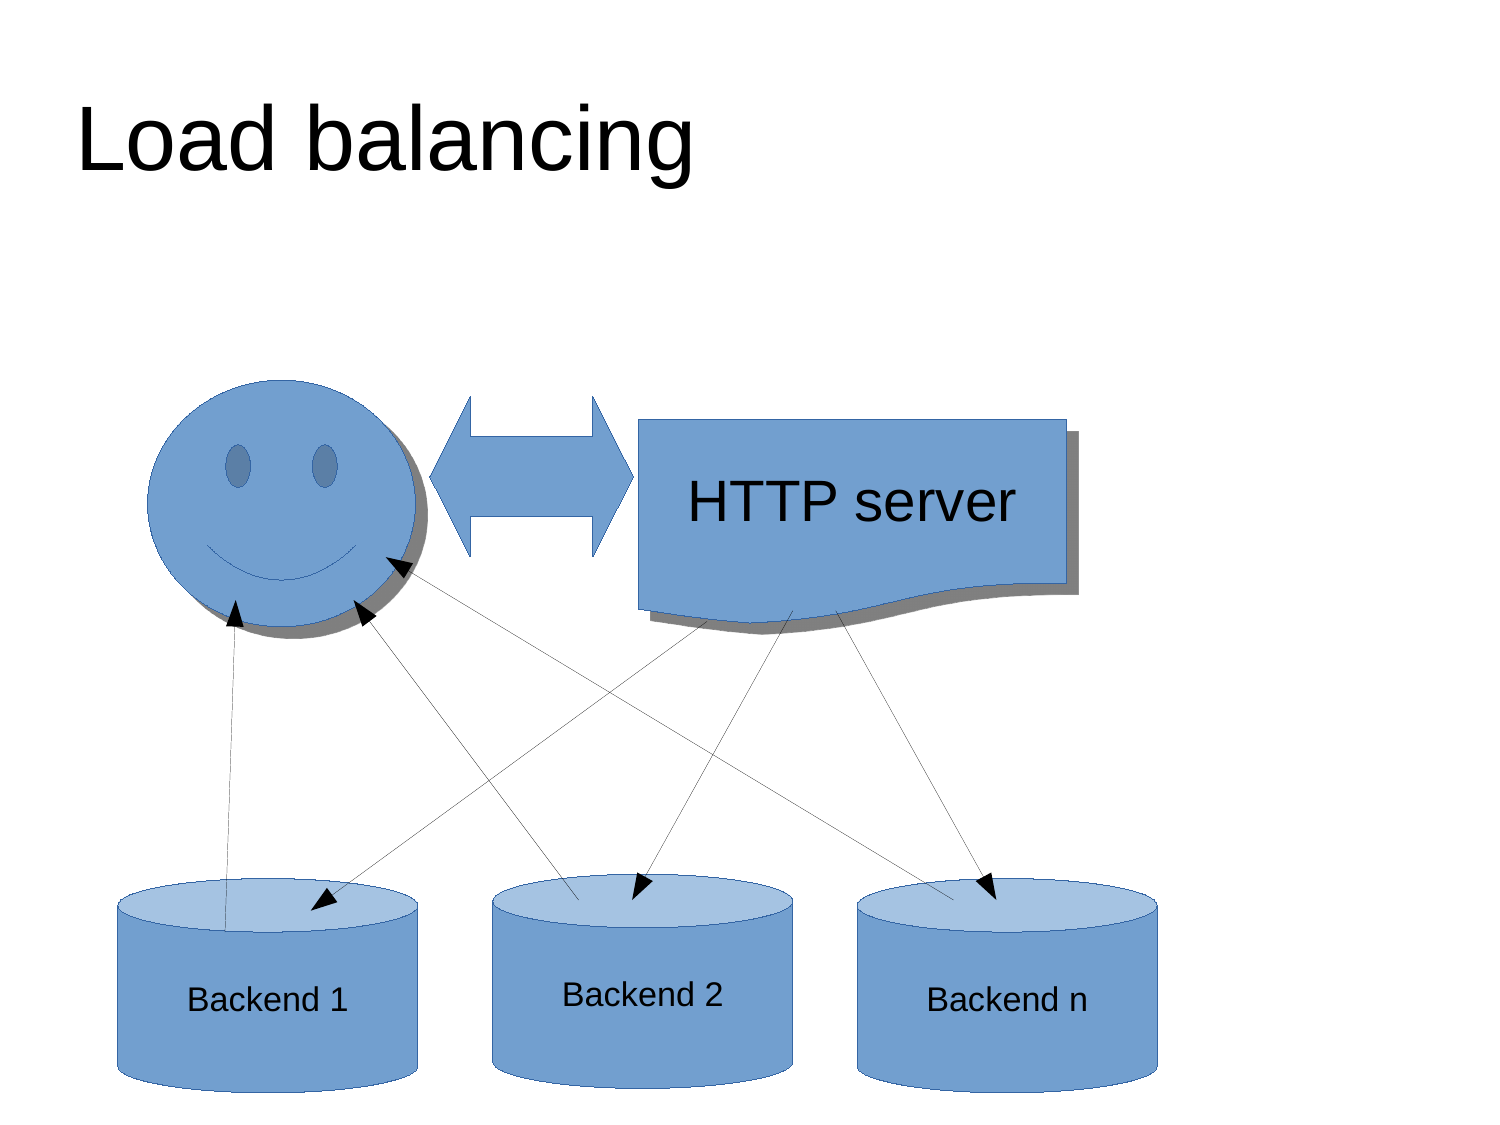

# Load balancing
HTTP server
Backend 2
Backend 1
Backend n